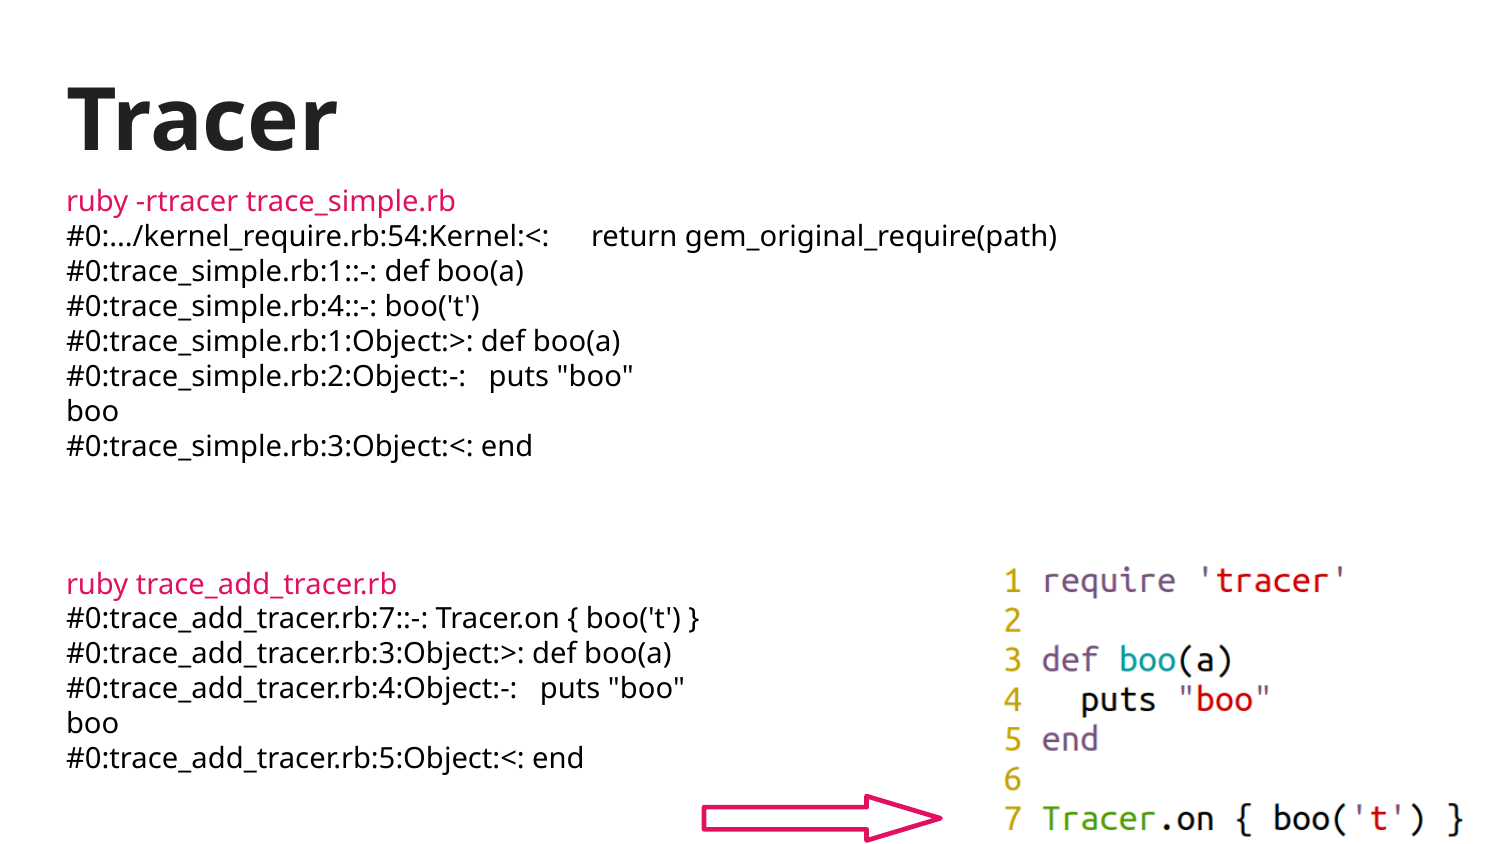

# Tracer
ruby -rtracer trace_simple.rb
#0:.../kernel_require.rb:54:Kernel:<: 	return gem_original_require(path)
#0:trace_simple.rb:1::-: def boo(a)
#0:trace_simple.rb:4::-: boo('t')
#0:trace_simple.rb:1:Object:>: def boo(a)
#0:trace_simple.rb:2:Object:-: puts "boo"
boo
#0:trace_simple.rb:3:Object:<: end
ruby trace_add_tracer.rb
#0:trace_add_tracer.rb:7::-: Tracer.on { boo('t') }
#0:trace_add_tracer.rb:3:Object:>: def boo(a)
#0:trace_add_tracer.rb:4:Object:-: puts "boo"
boo
#0:trace_add_tracer.rb:5:Object:<: end